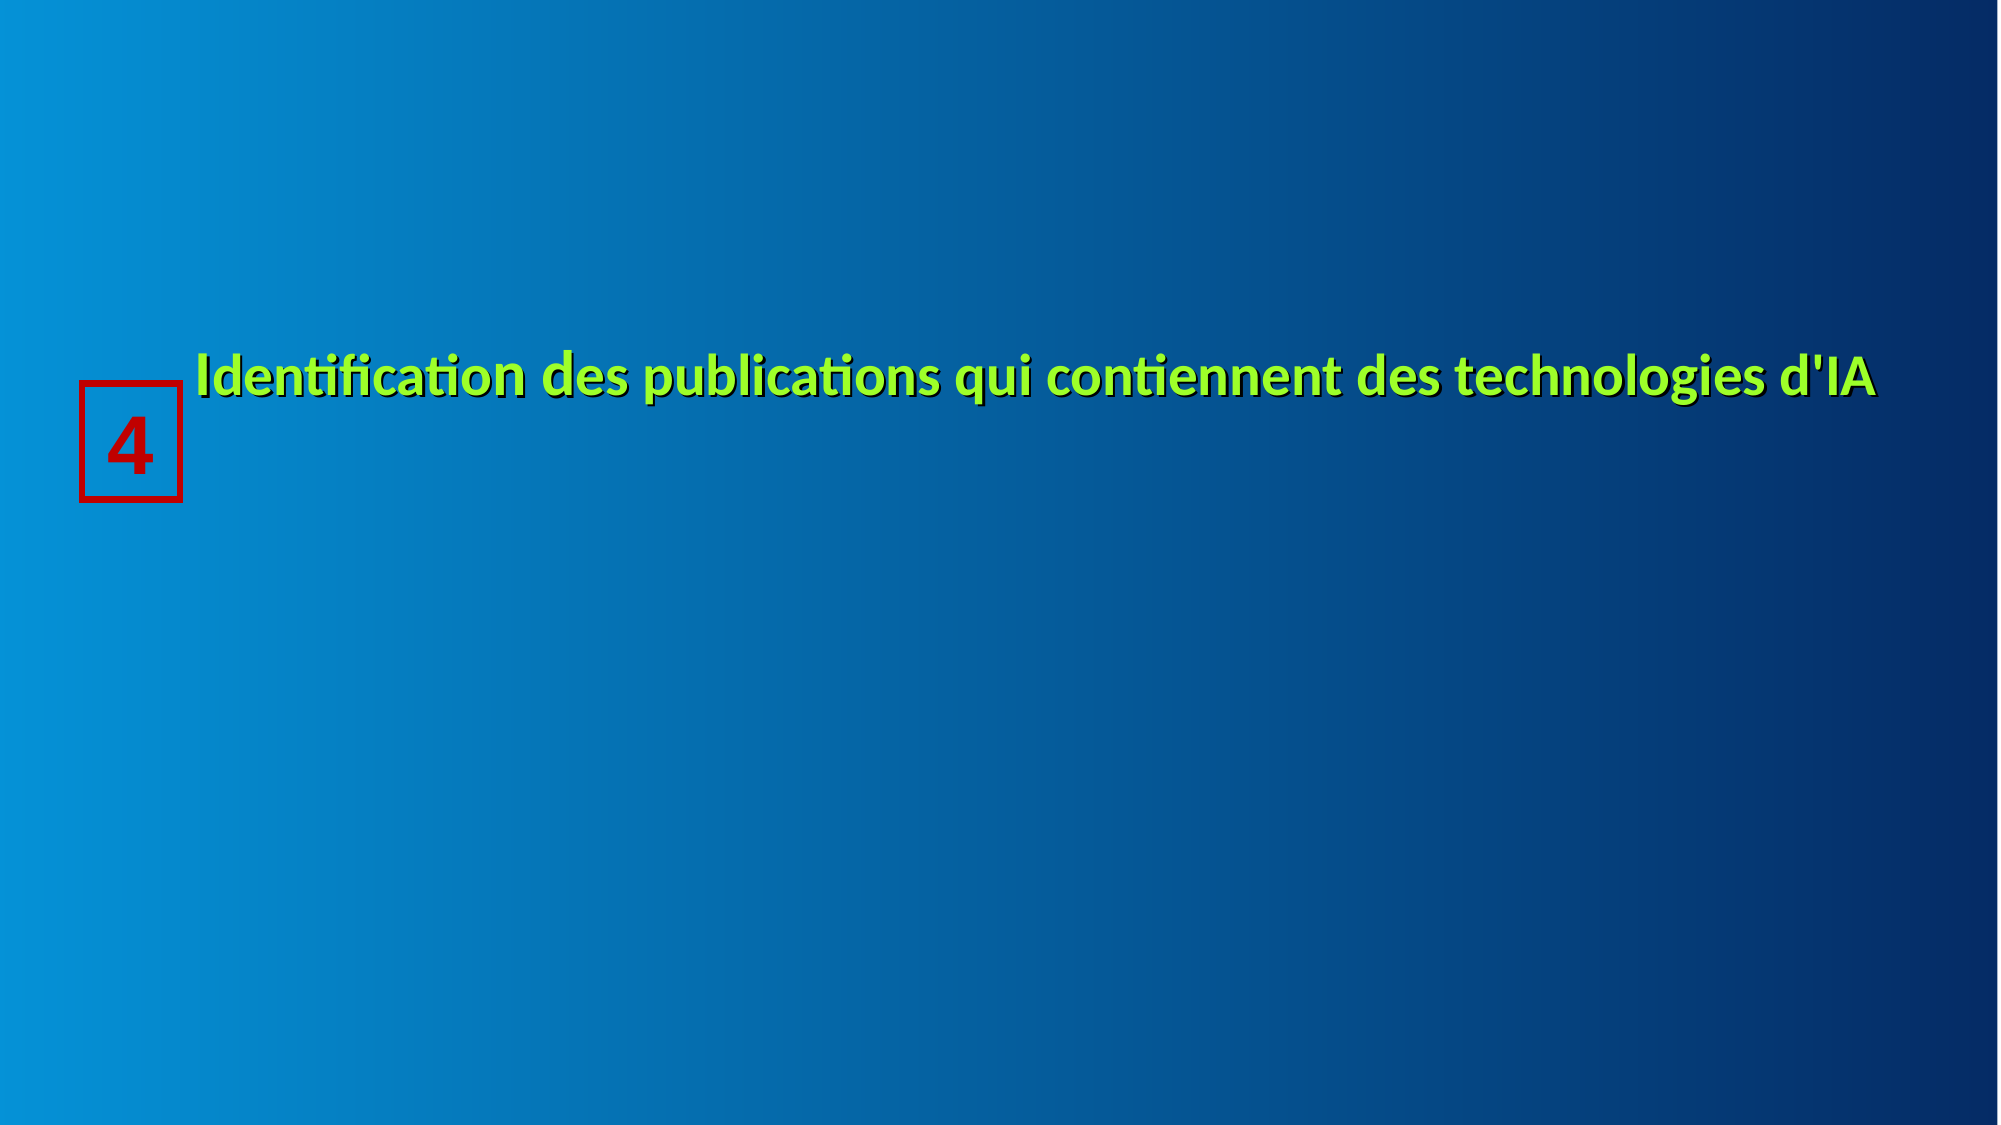

# Identification des publications qui contiennent des technologies d'IA
4